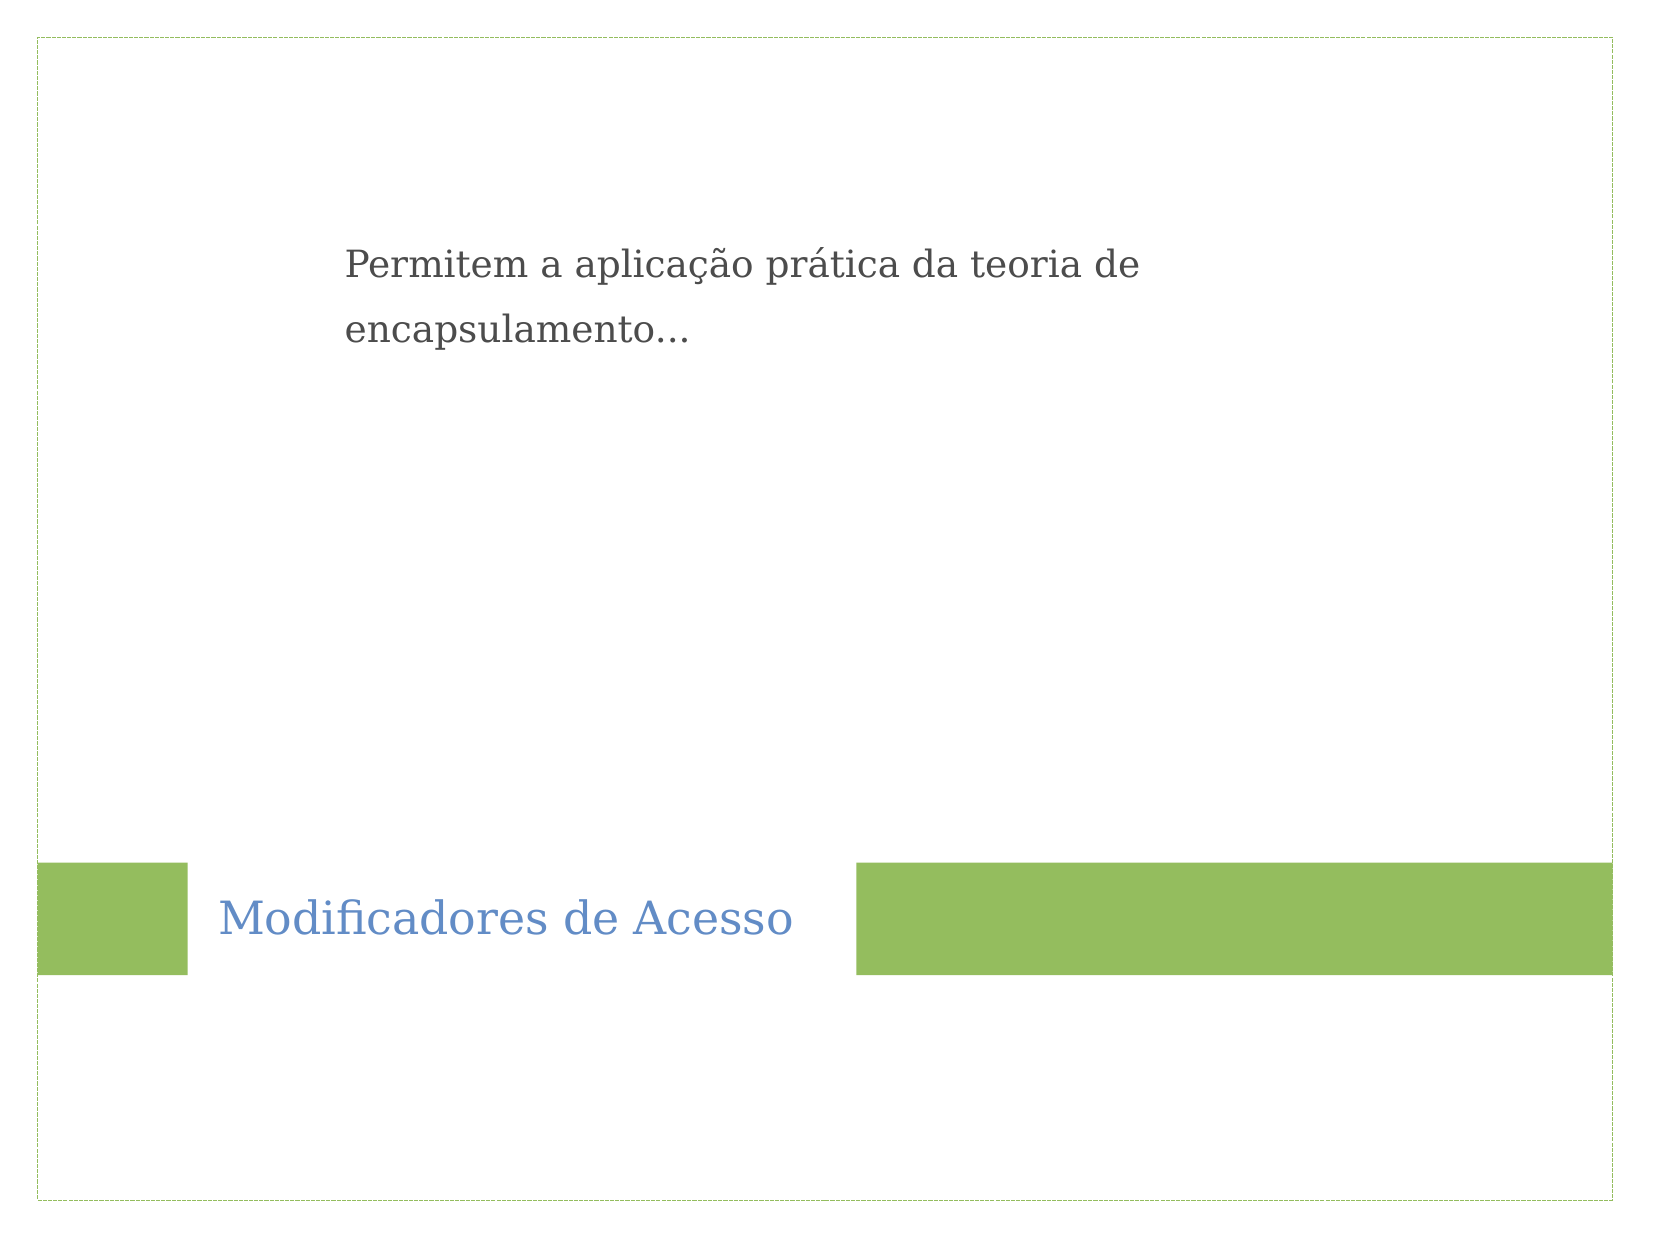

Permitem a aplicação prática da teoria de encapsulamento...
Modificadores de Acesso